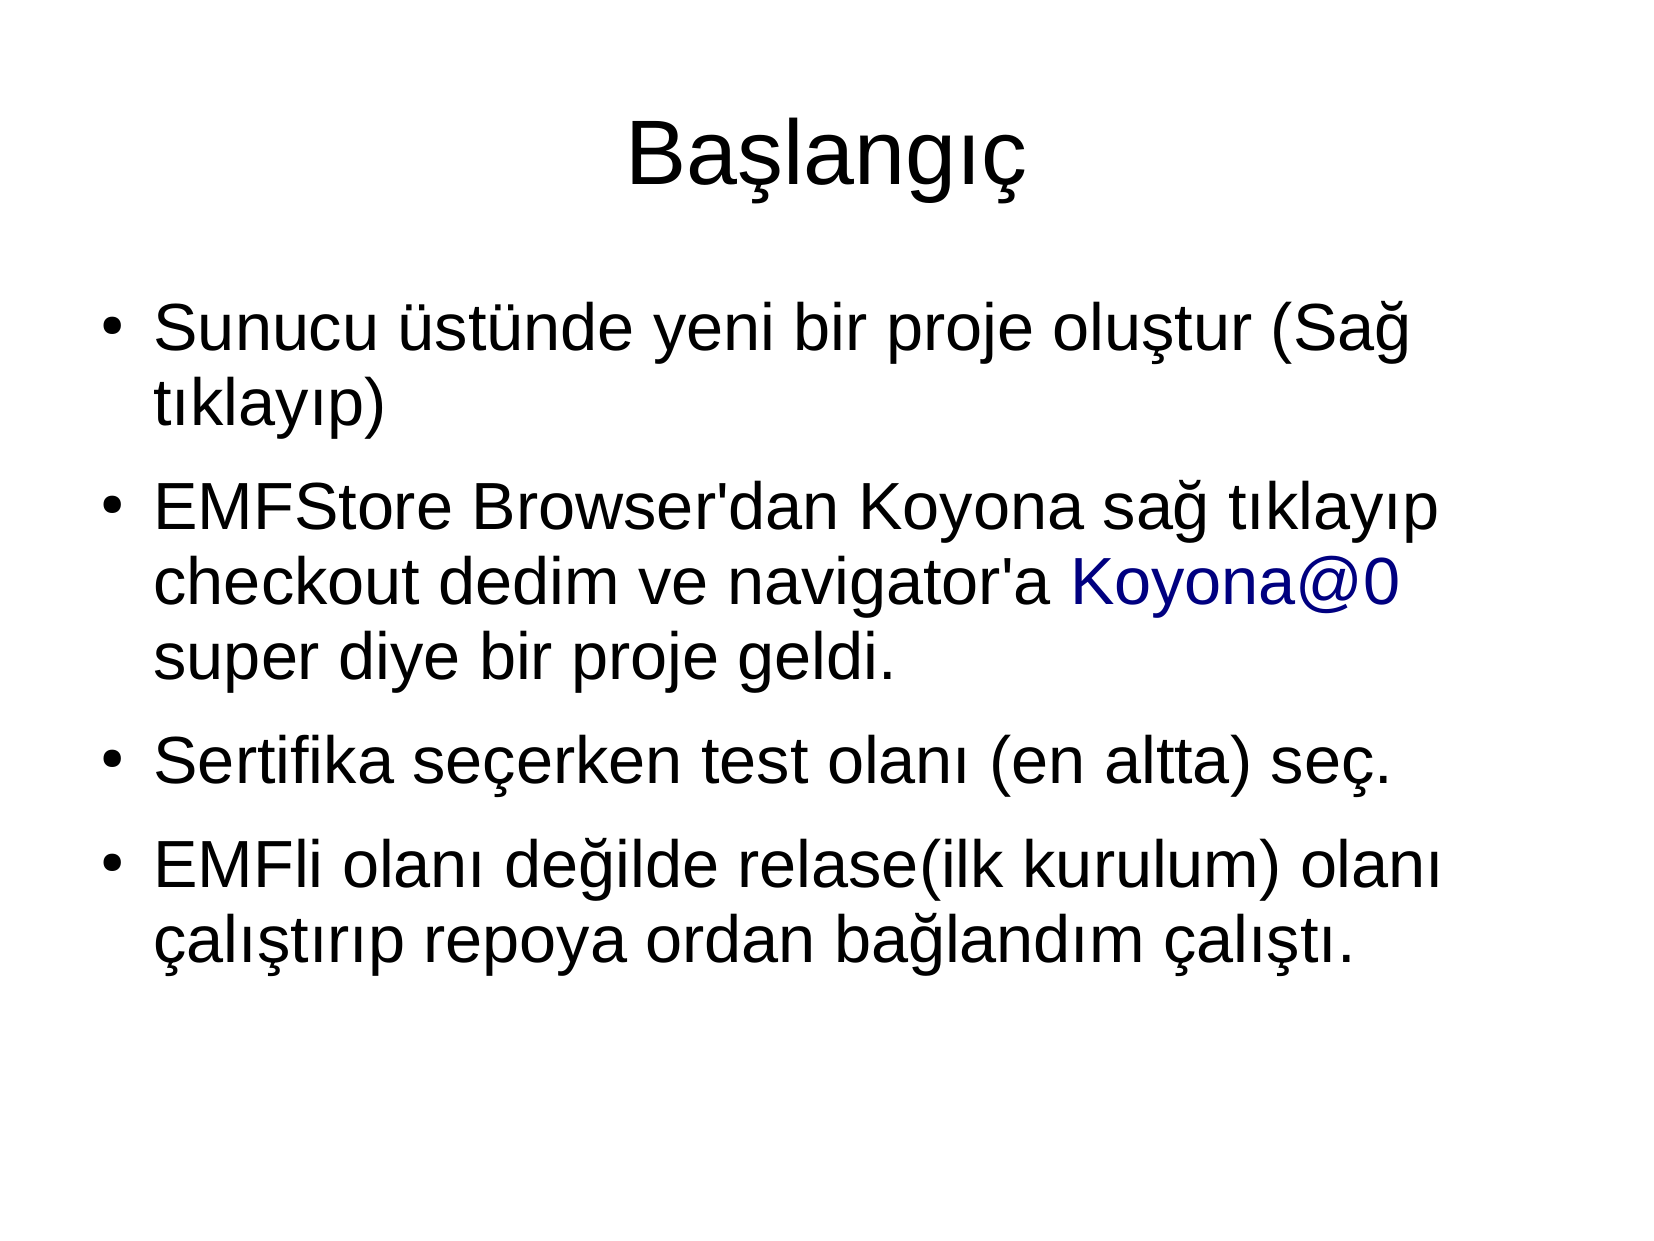

# Başlangıç
Sunucu üstünde yeni bir proje oluştur (Sağ tıklayıp)
EMFStore Browser'dan Koyona sağ tıklayıp checkout dedim ve navigator'a Koyona@0 super diye bir proje geldi.
Sertifika seçerken test olanı (en altta) seç.
EMFli olanı değilde relase(ilk kurulum) olanı çalıştırıp repoya ordan bağlandım çalıştı.